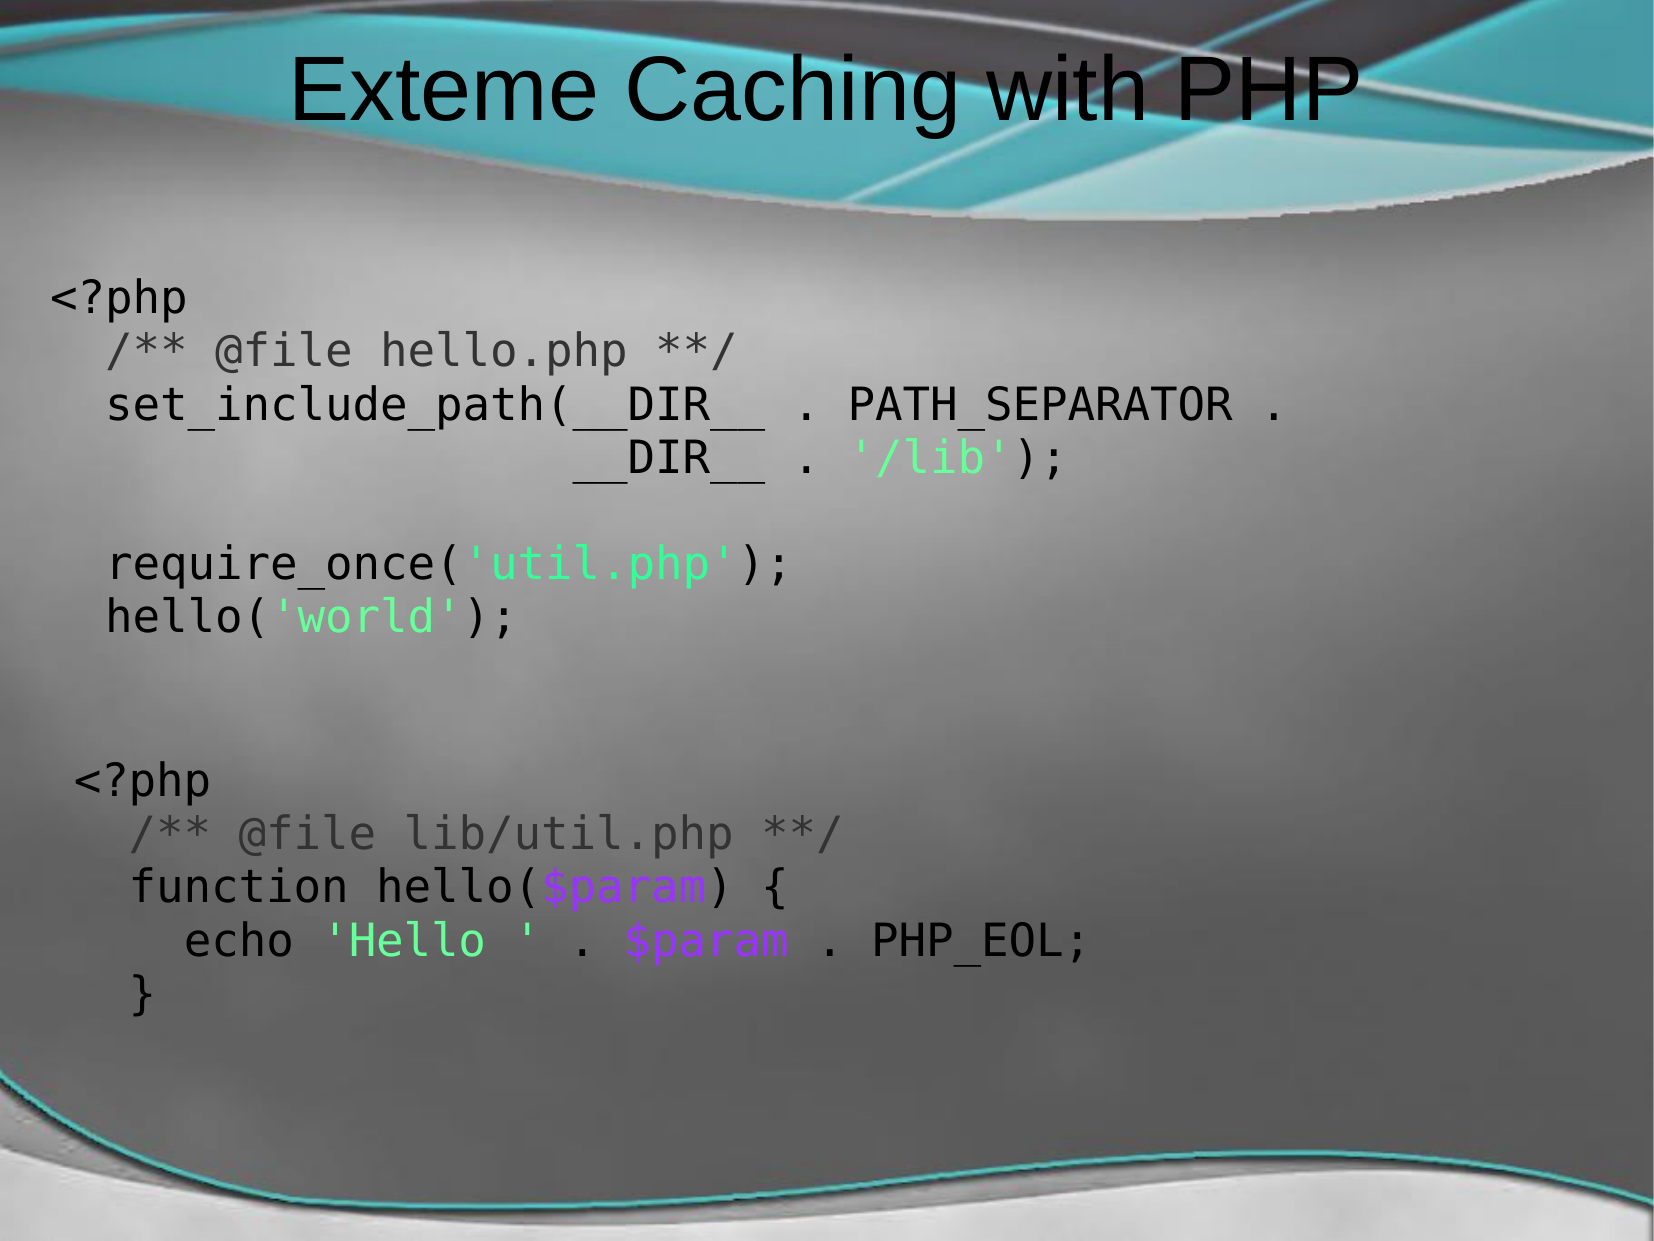

# Exteme Caching with PHP
<?php
 /** @file hello.php **/
 set_include_path(__DIR__ . PATH_SEPARATOR .
     __DIR__ . '/lib');
  require_once('util.php');
  hello('world');
<?php
 /** @file lib/util.php **/
 function hello($param) {
 echo 'Hello ' . $param . PHP_EOL;
 }